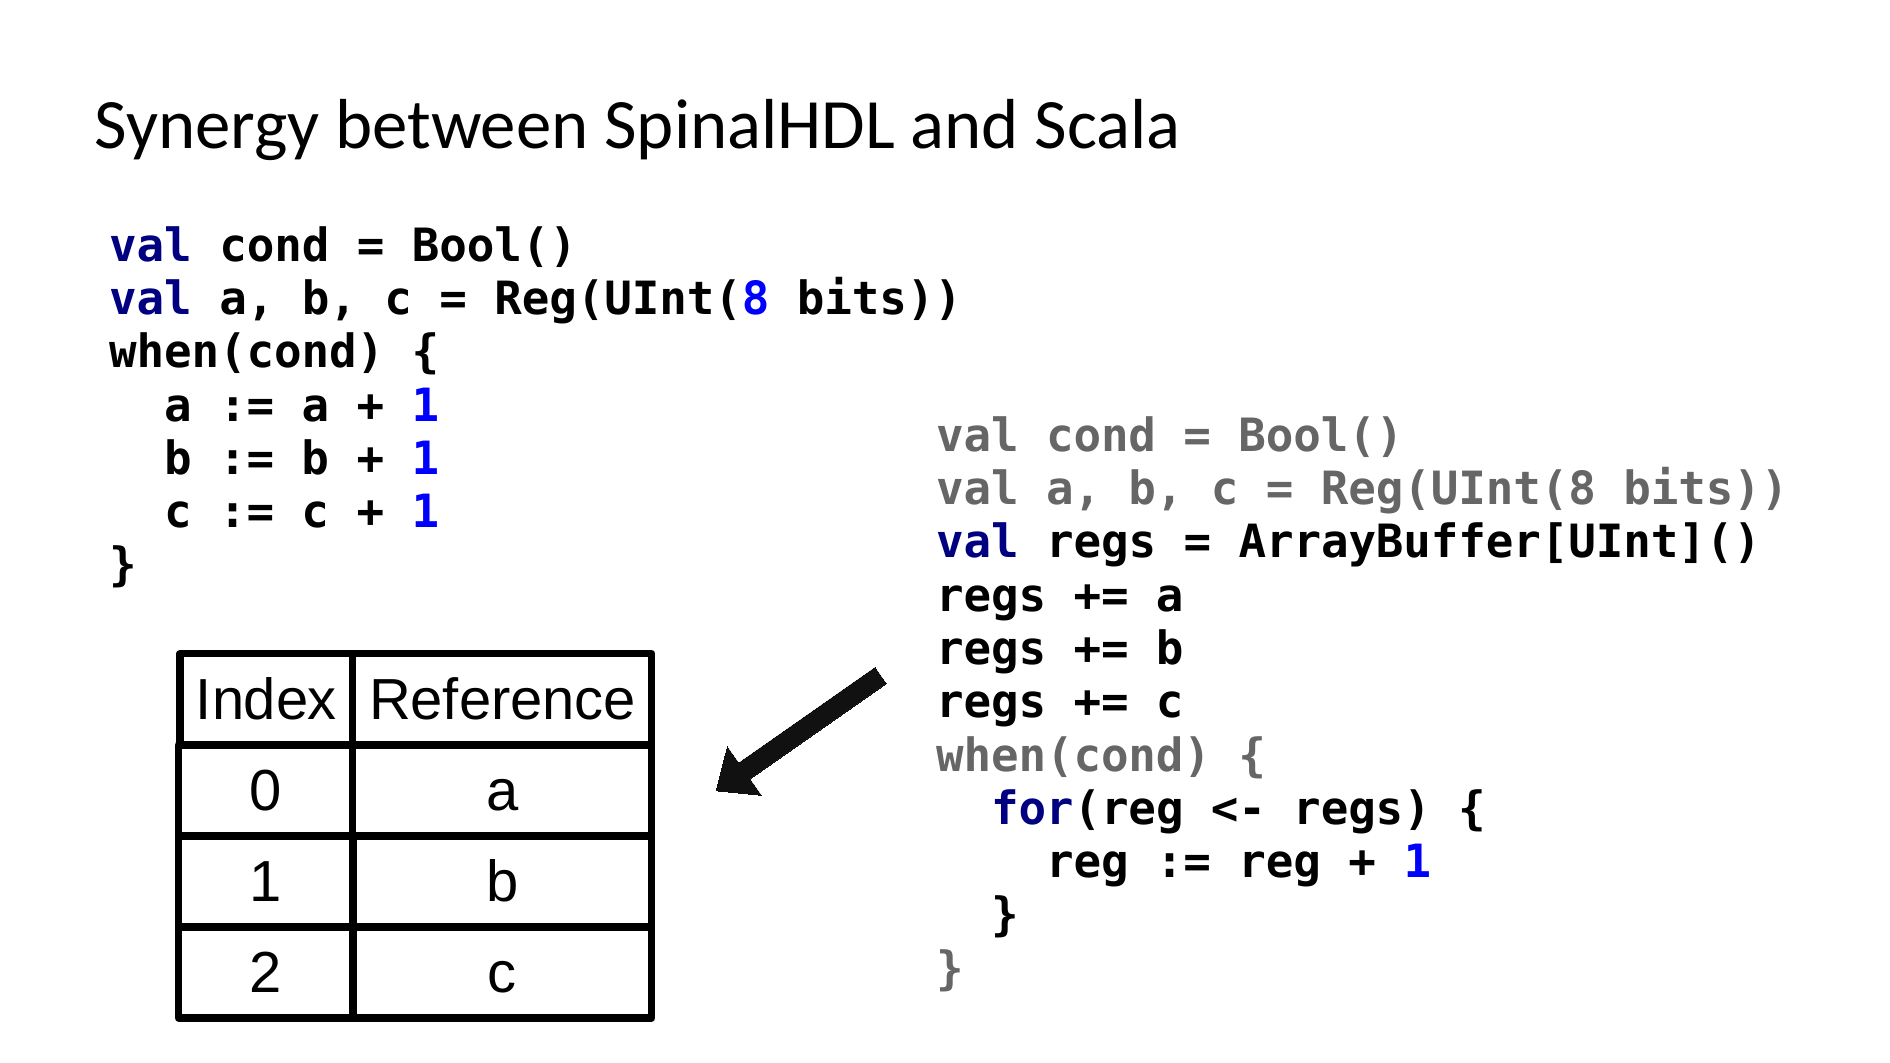

# Synergy between SpinalHDL and Scala
val cond = Bool()
val a, b, c = Reg(UInt(8 bits))
when(cond) {
 a := a + 1
 b := b + 1
 c := c + 1
}
val cond = Bool()
val a, b, c = Reg(UInt(8 bits))
val regs = ArrayBuffer[UInt]()
regs += a
regs += b
regs += c
when(cond) {
 for(reg <- regs) {
 reg := reg + 1
 }
}